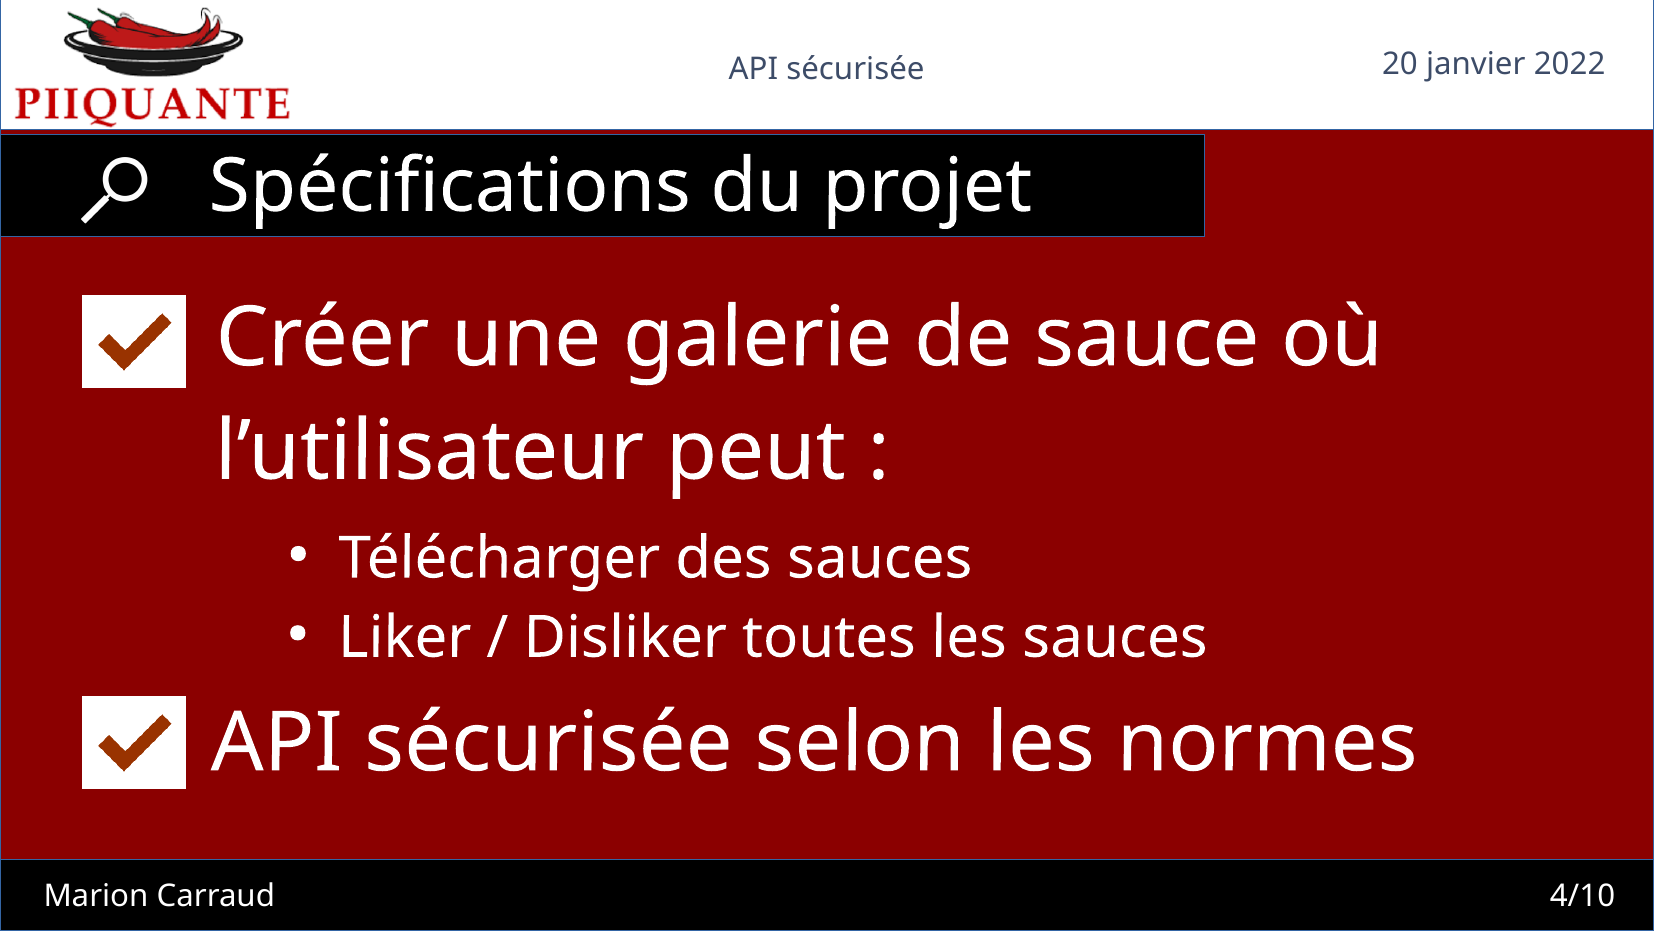

API sécurisée
# 20 janvier 2022
Spécifications du projet
Créer une galerie de sauce où
l’utilisateur peut :
 Télécharger des sauces
 Liker / Disliker toutes les sauces
API sécurisée selon les normes
Marion Carraud
4/10